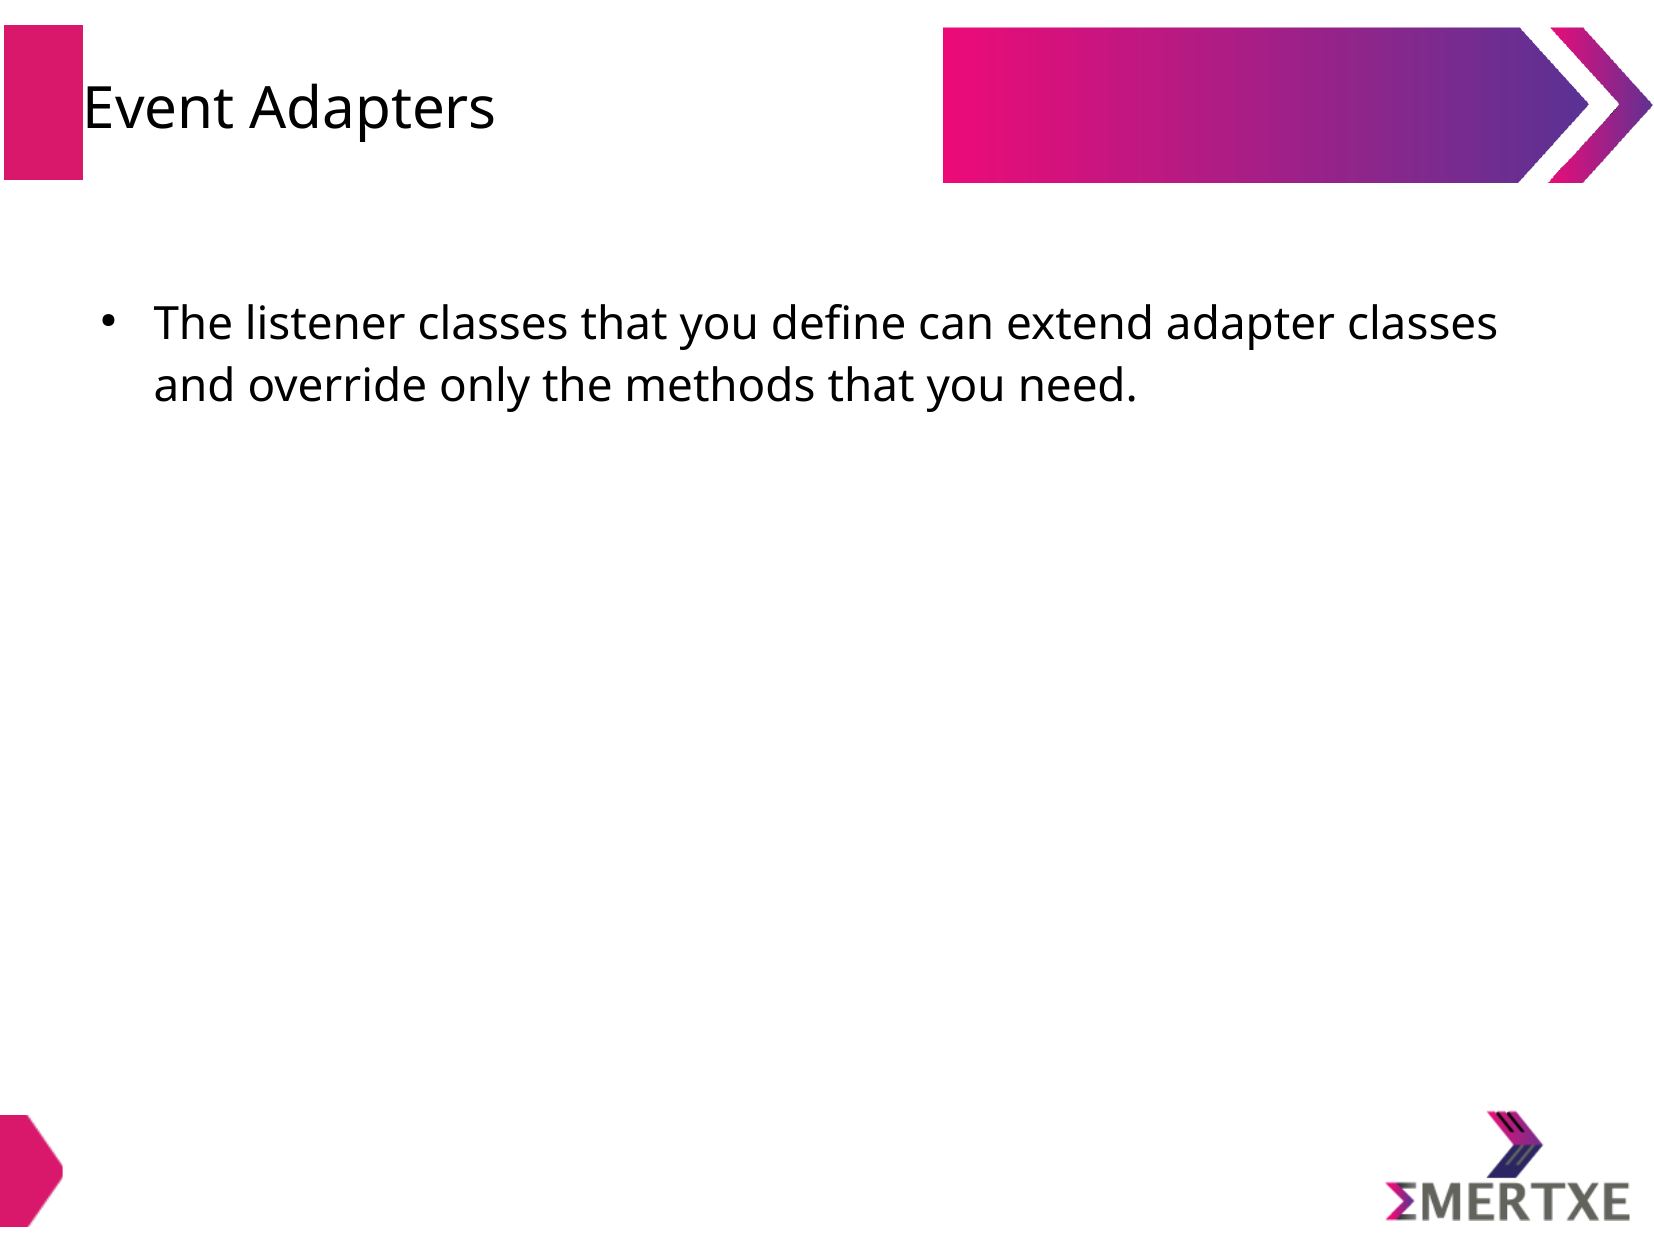

# Event Adapters
The listener classes that you define can extend adapter classes and override only the methods that you need.